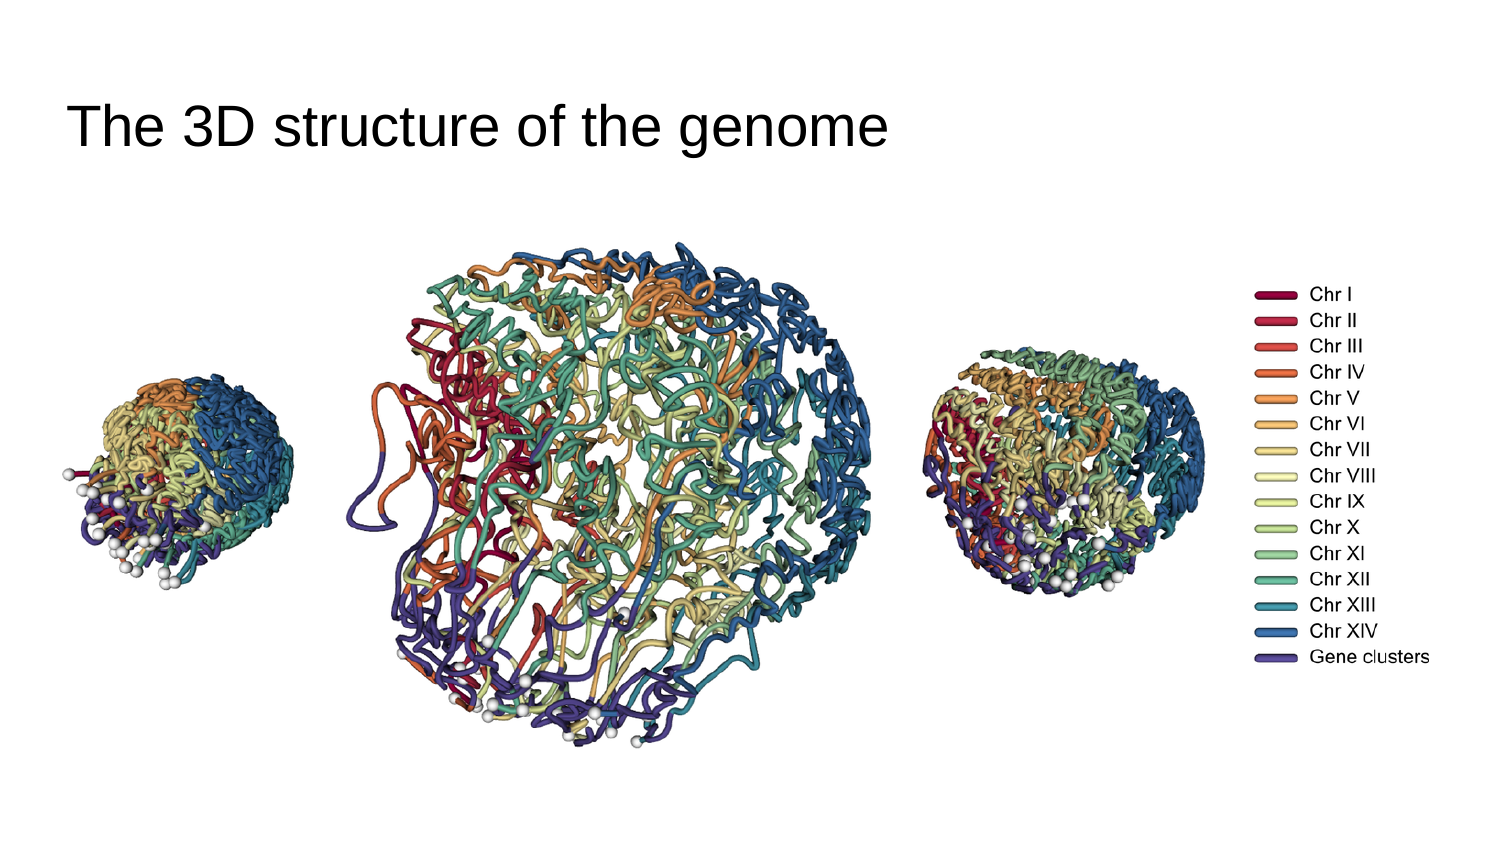

# The 3D structure of the genome